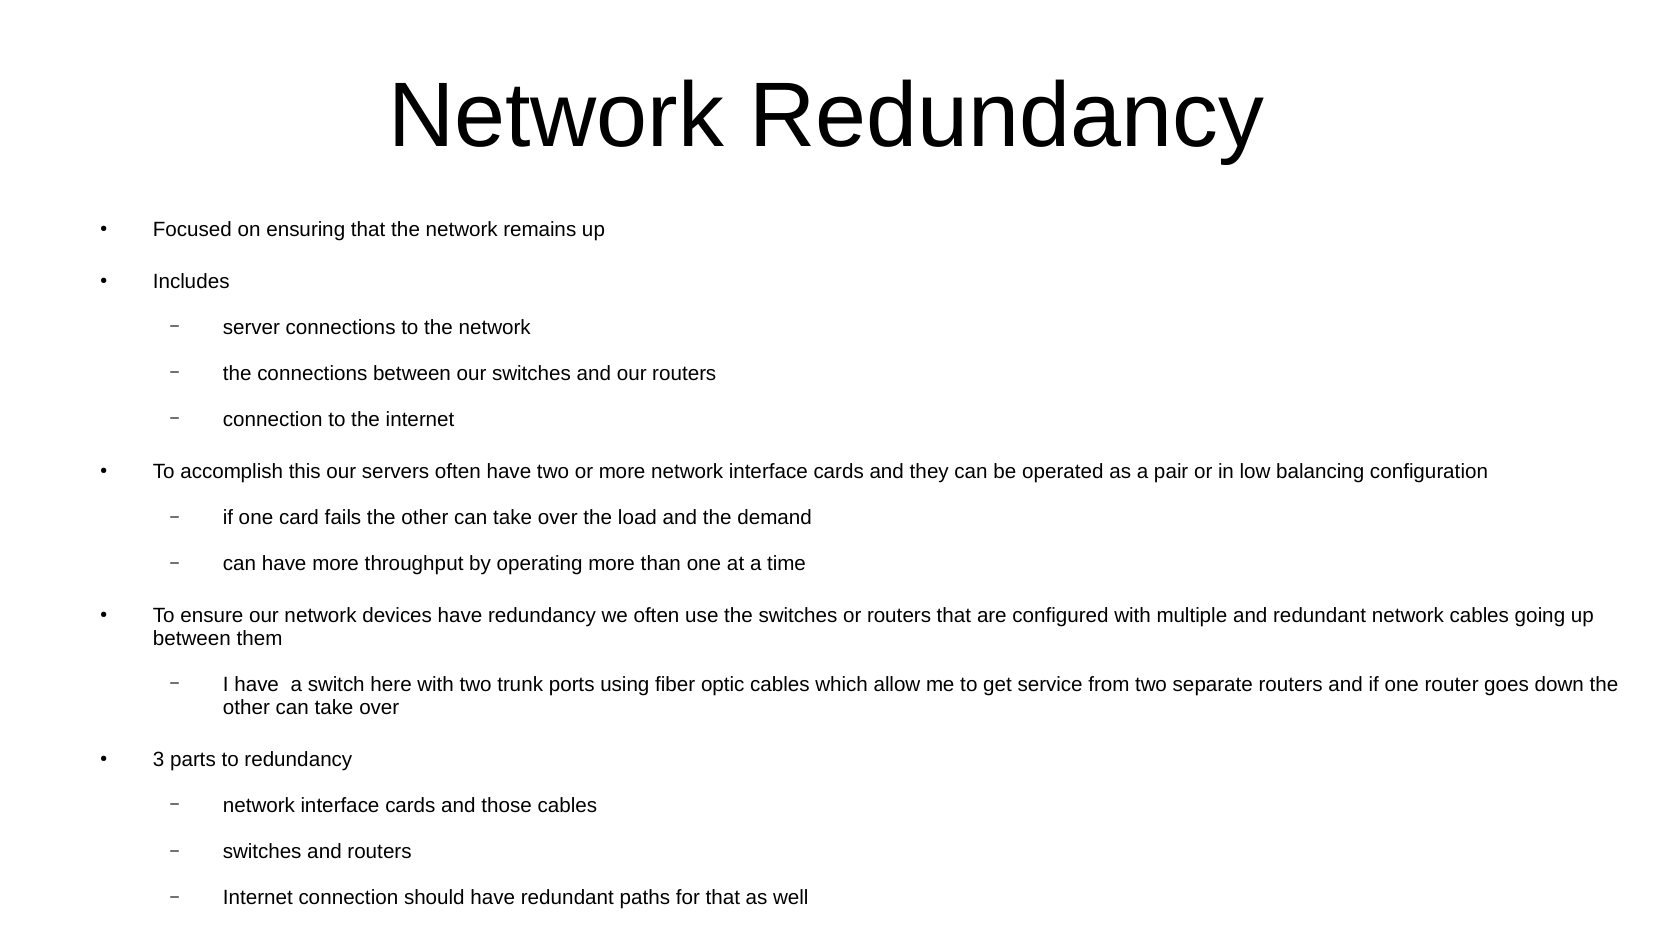

# Network Redundancy
Focused on ensuring that the network remains up
Includes
server connections to the network
the connections between our switches and our routers
connection to the internet
To accomplish this our servers often have two or more network interface cards and they can be operated as a pair or in low balancing configuration
if one card fails the other can take over the load and the demand
can have more throughput by operating more than one at a time
To ensure our network devices have redundancy we often use the switches or routers that are configured with multiple and redundant network cables going up between them
I have a switch here with two trunk ports using fiber optic cables which allow me to get service from two separate routers and if one router goes down the other can take over
3 parts to redundancy
network interface cards and those cables
switches and routers
Internet connection should have redundant paths for that as well